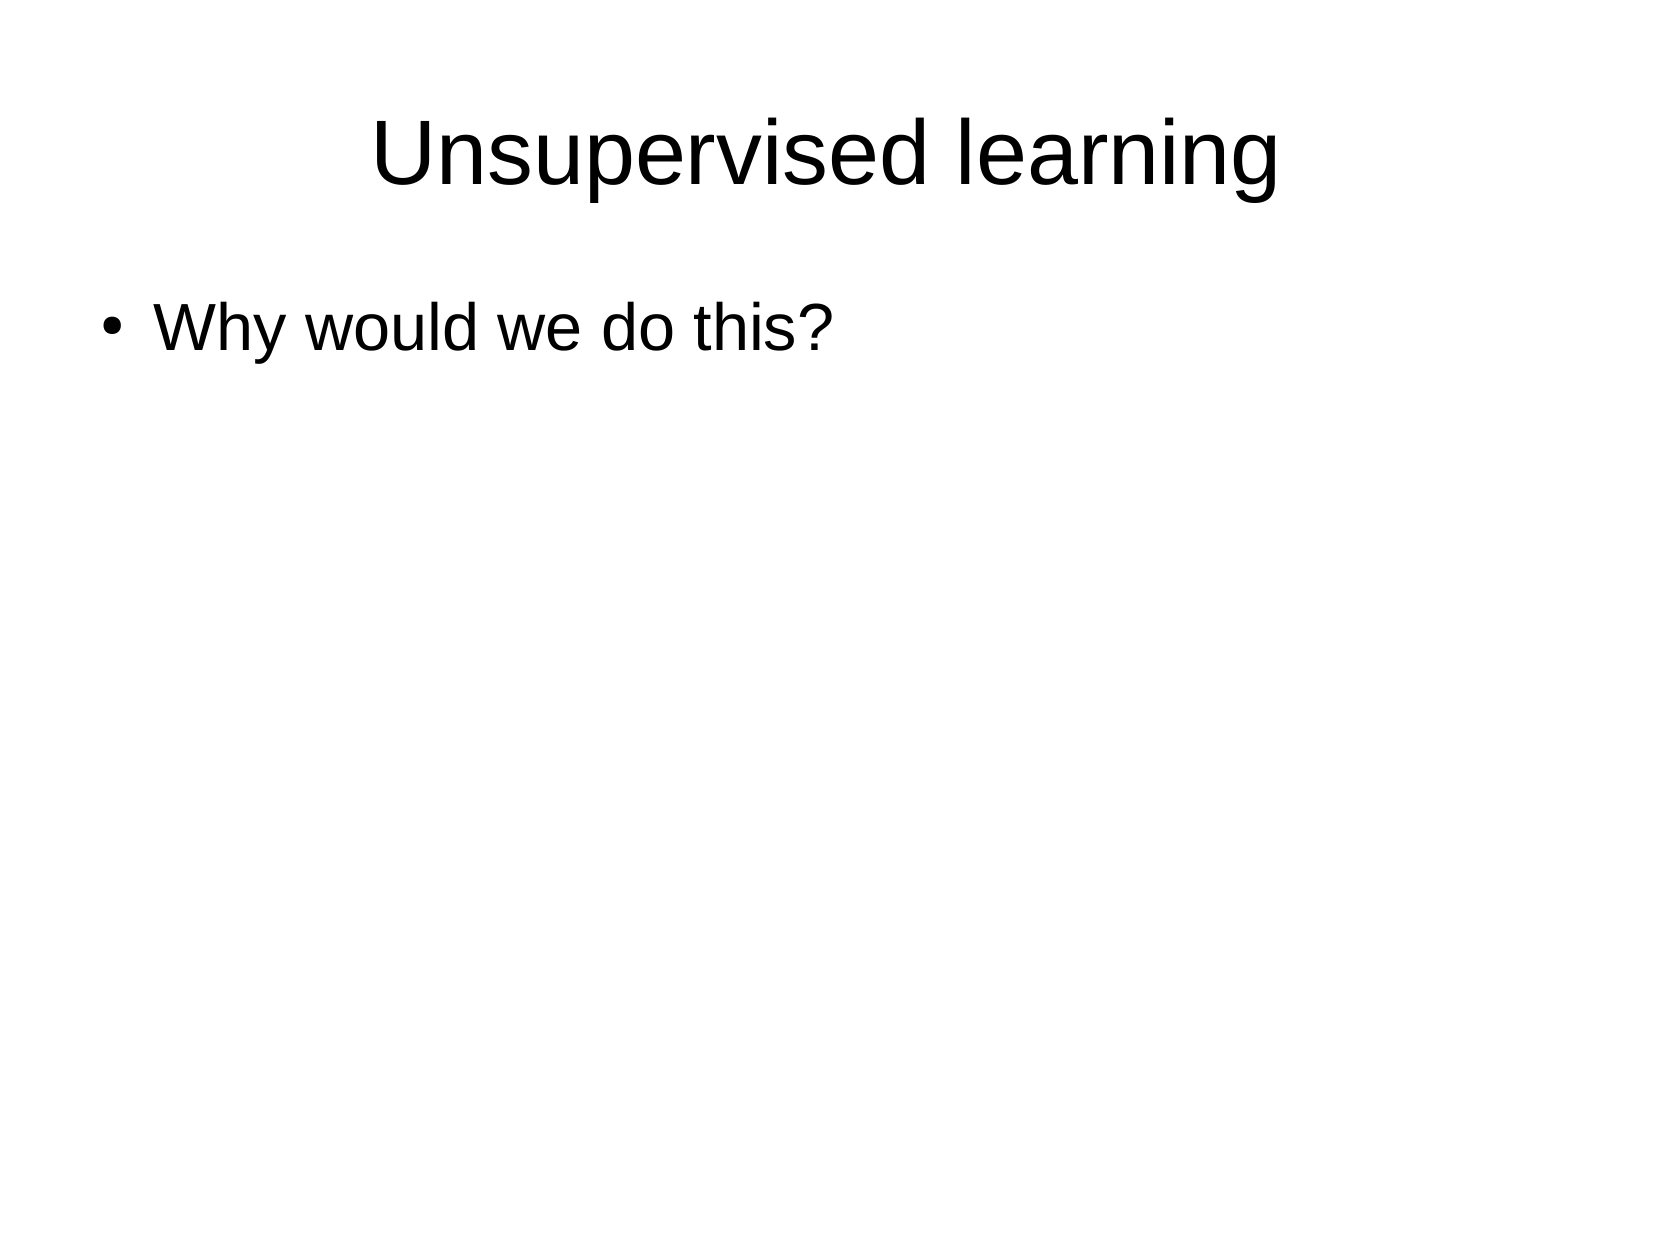

# Unsupervised learning
Why would we do this?